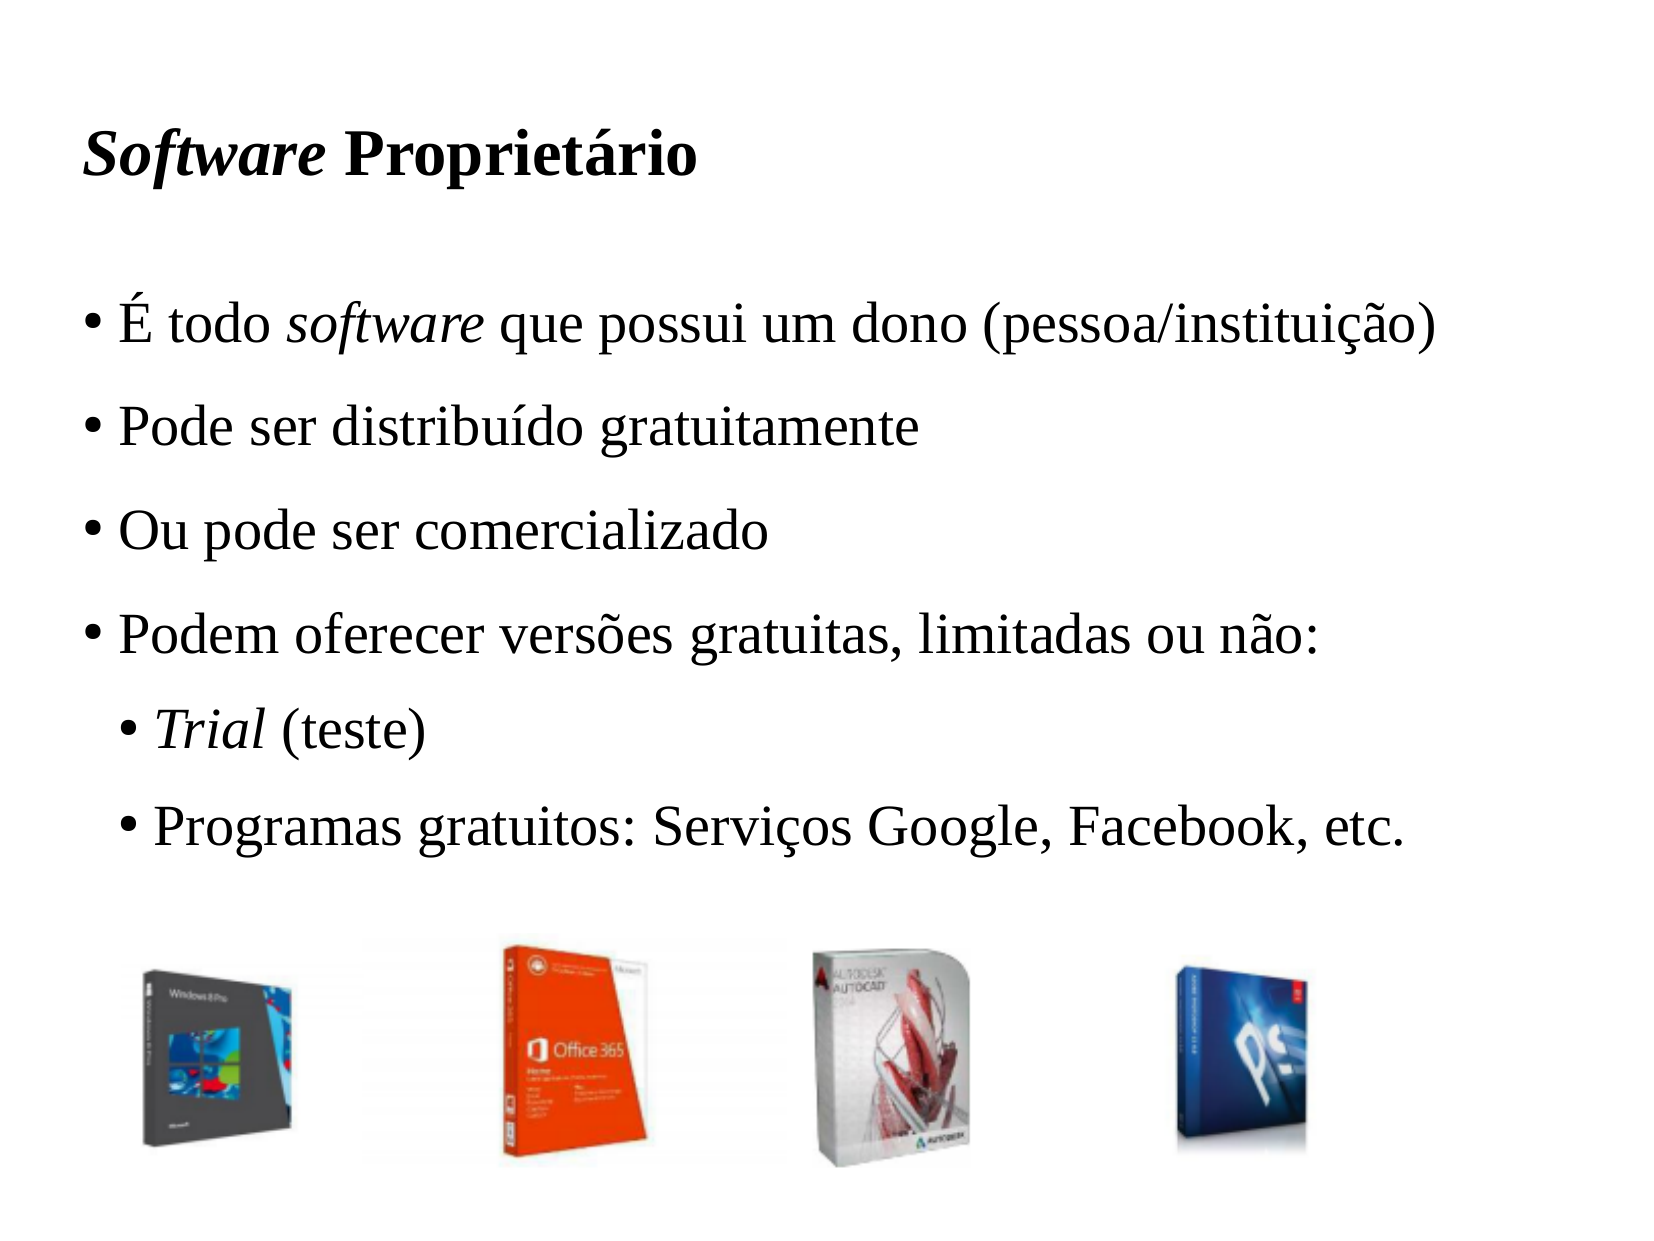

# Software Proprietário
É todo software que possui um dono (pessoa/instituição)
Pode ser distribuído gratuitamente
Ou pode ser comercializado
Podem oferecer versões gratuitas, limitadas ou não:
Trial (teste)
Programas gratuitos: Serviços Google, Facebook, etc.